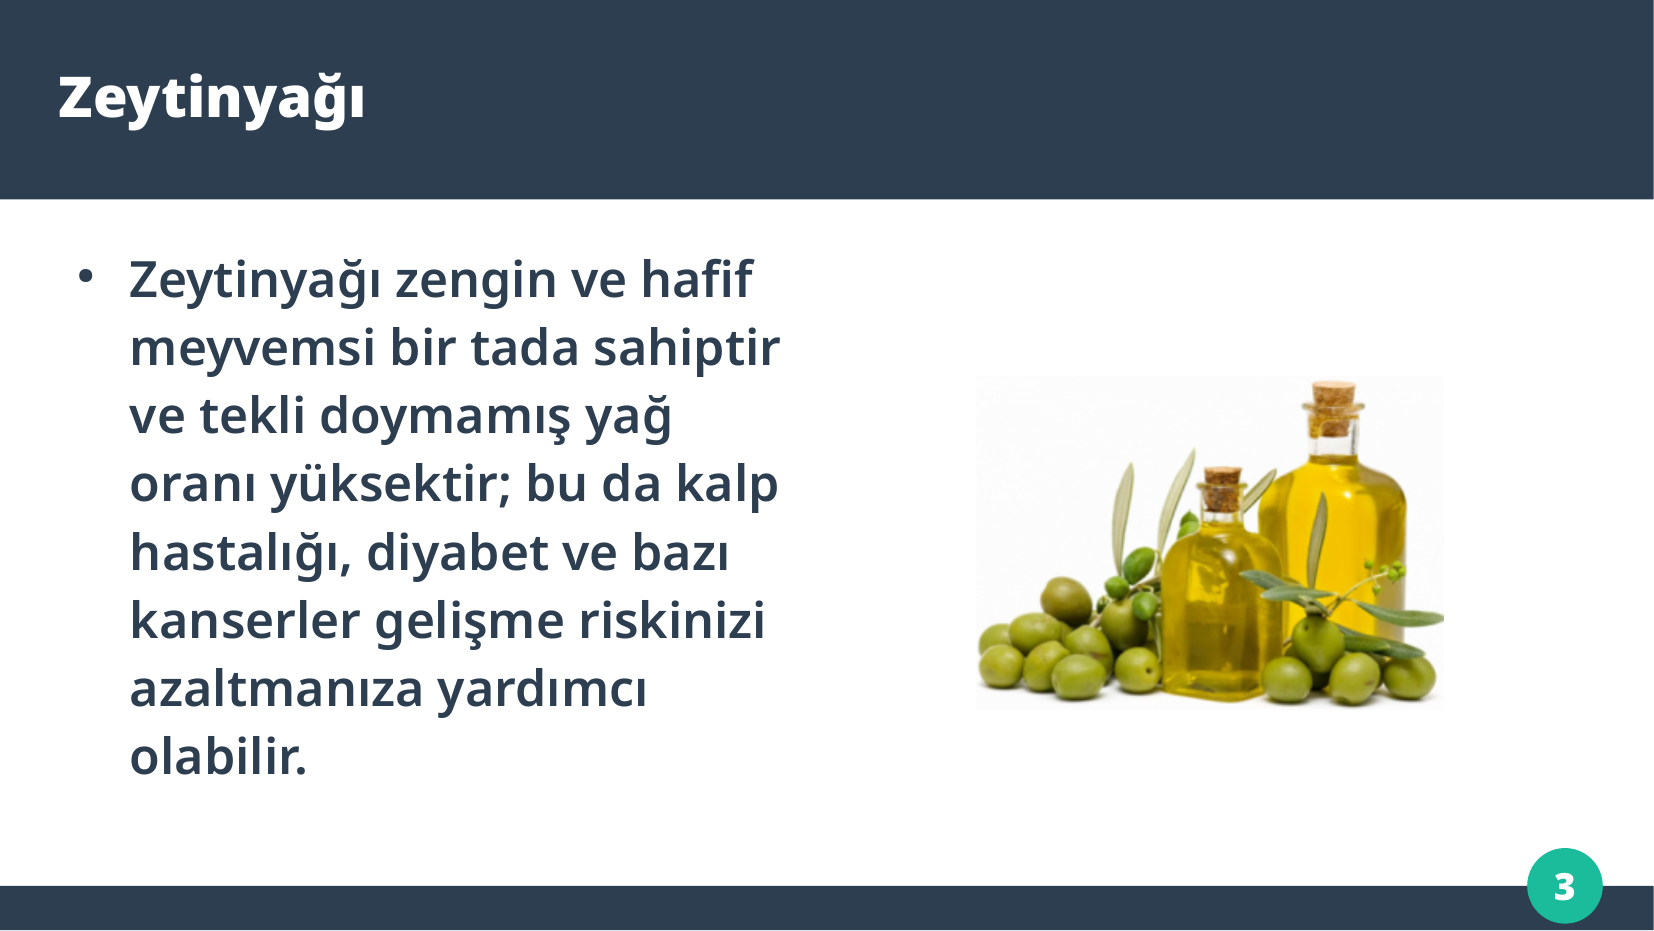

# Zeytinyağı
Zeytinyağı zengin ve hafif meyvemsi bir tada sahiptir ve tekli doymamış yağ oranı yüksektir; bu da kalp hastalığı, diyabet ve bazı kanserler gelişme riskinizi azaltmanıza yardımcı olabilir.